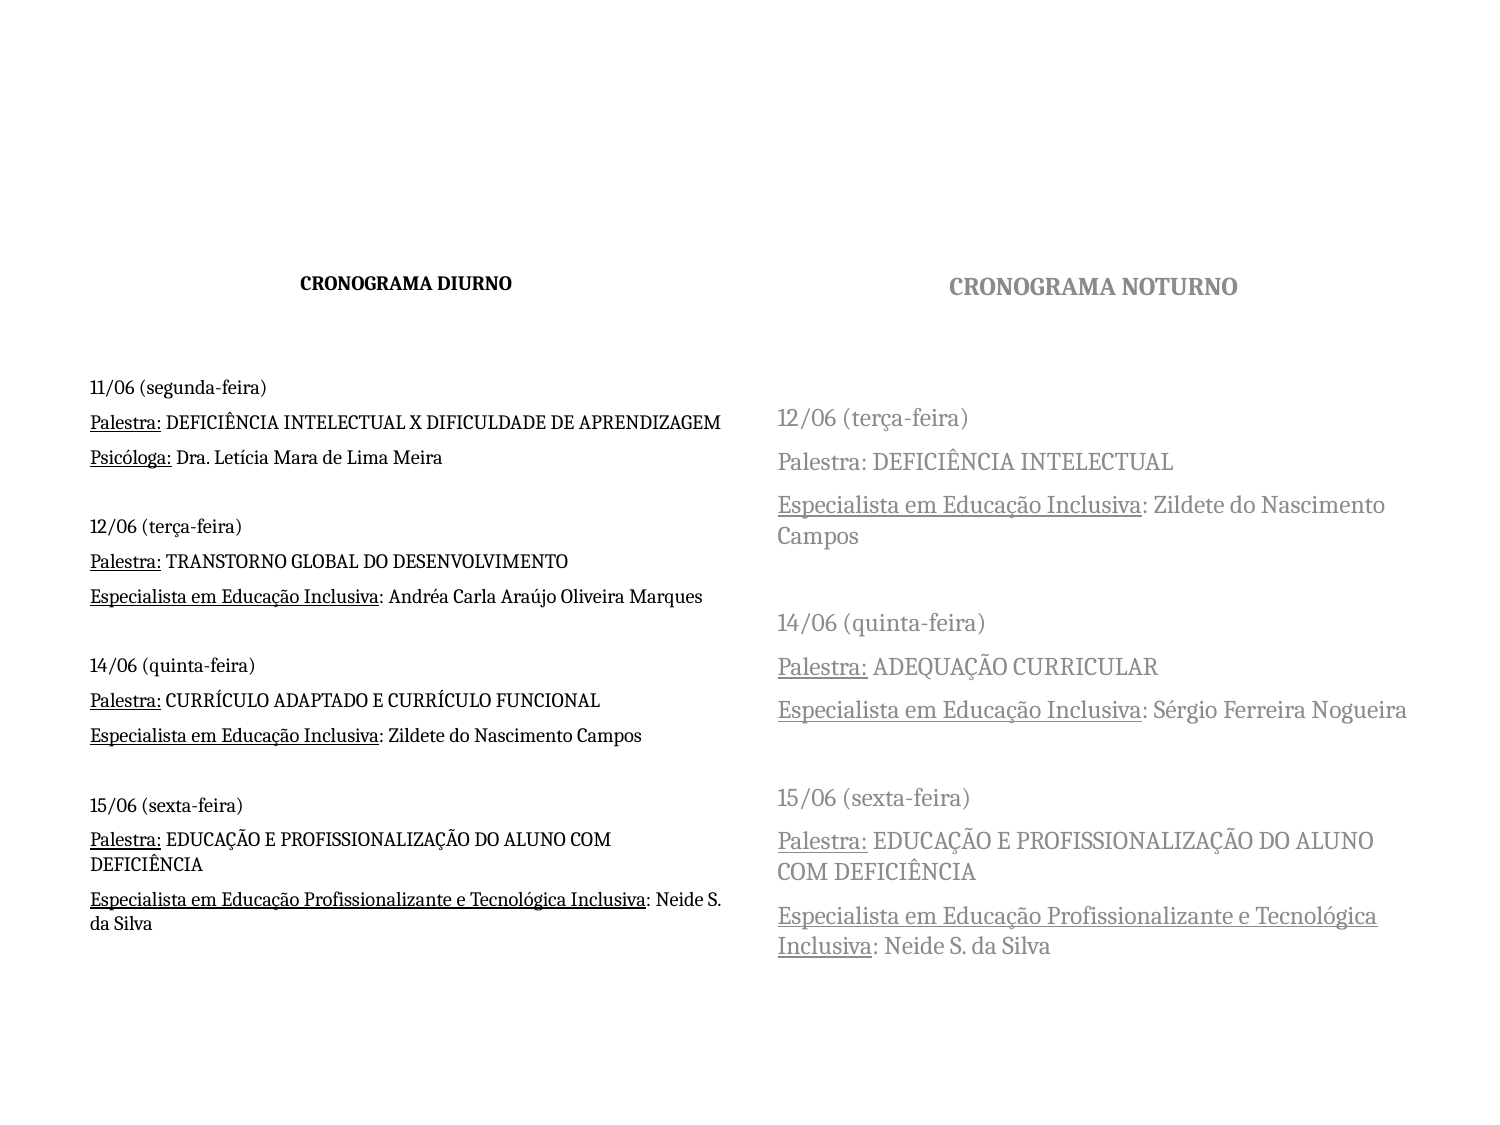

# CRONOGRAMA DIURNO
11/06 (segunda-feira)
Palestra: DEFICIÊNCIA INTELECTUAL X DIFICULDADE DE APRENDIZAGEM
Psicóloga: Dra. Letícia Mara de Lima Meira
12/06 (terça-feira)
Palestra: TRANSTORNO GLOBAL DO DESENVOLVIMENTO
Especialista em Educação Inclusiva: Andréa Carla Araújo Oliveira Marques
14/06 (quinta-feira)
Palestra: CURRÍCULO ADAPTADO E CURRÍCULO FUNCIONAL
Especialista em Educação Inclusiva: Zildete do Nascimento Campos
15/06 (sexta-feira)
Palestra: EDUCAÇÃO E PROFISSIONALIZAÇÃO DO ALUNO COM DEFICIÊNCIA
Especialista em Educação Profissionalizante e Tecnológica Inclusiva: Neide S. da Silva
CRONOGRAMA NOTURNO
12/06 (terça-feira)
Palestra: DEFICIÊNCIA INTELECTUAL
Especialista em Educação Inclusiva: Zildete do Nascimento Campos
14/06 (quinta-feira)
Palestra: ADEQUAÇÃO CURRICULAR
Especialista em Educação Inclusiva: Sérgio Ferreira Nogueira
15/06 (sexta-feira)
Palestra: EDUCAÇÃO E PROFISSIONALIZAÇÃO DO ALUNO COM DEFICIÊNCIA
Especialista em Educação Profissionalizante e Tecnológica Inclusiva: Neide S. da Silva